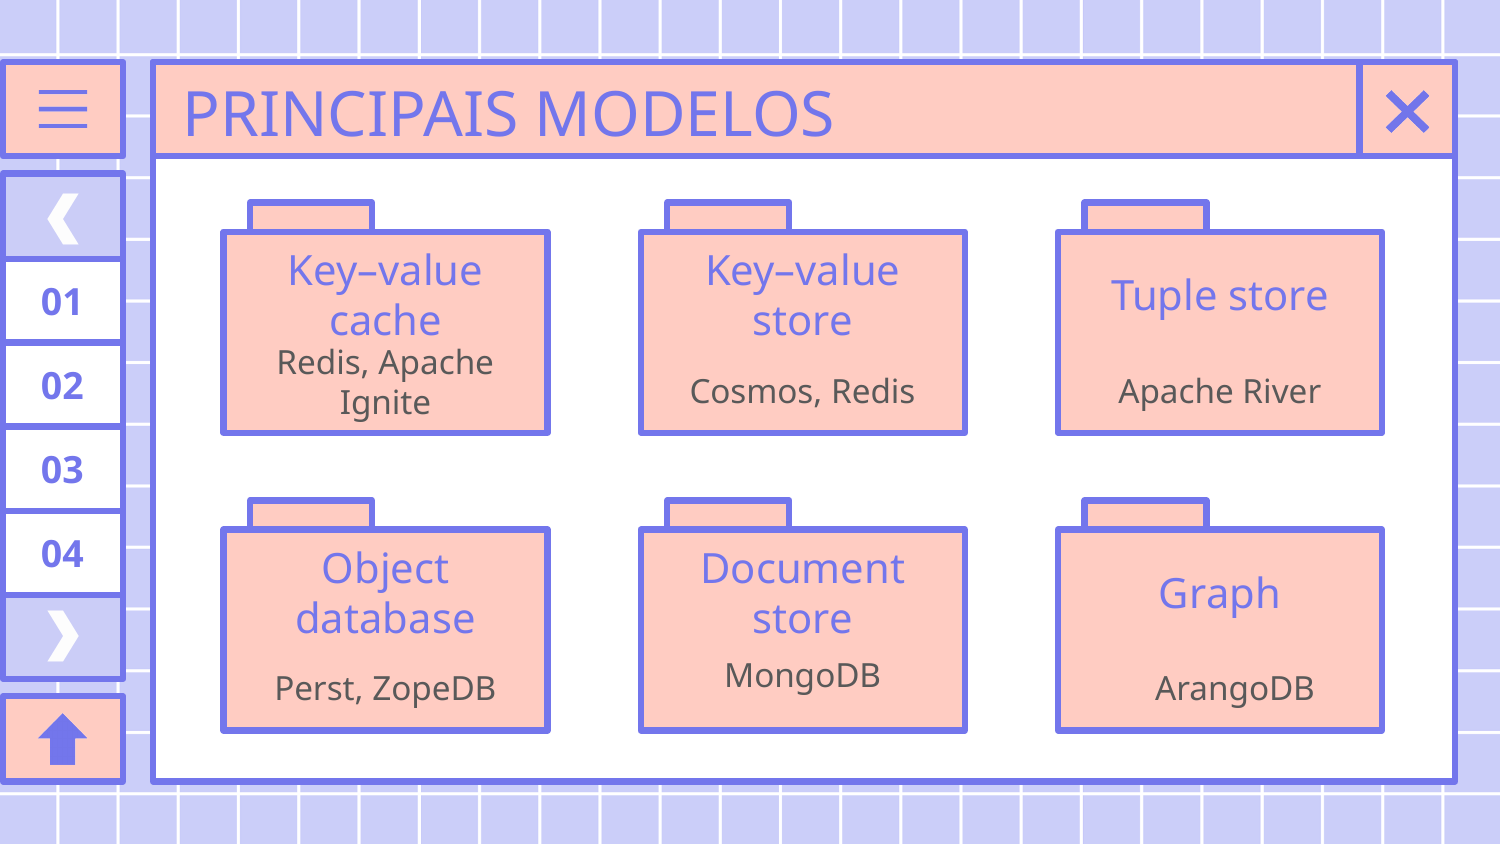

# PRINCIPAIS MODELOS
Key–value cache
Key–value store
Tuple store
01
Redis, Apache Ignite
02
Cosmos, Redis
Apache River
03
04
Object database
Document store
Graph
MongoDB
Perst, ZopeDB
ArangoDB